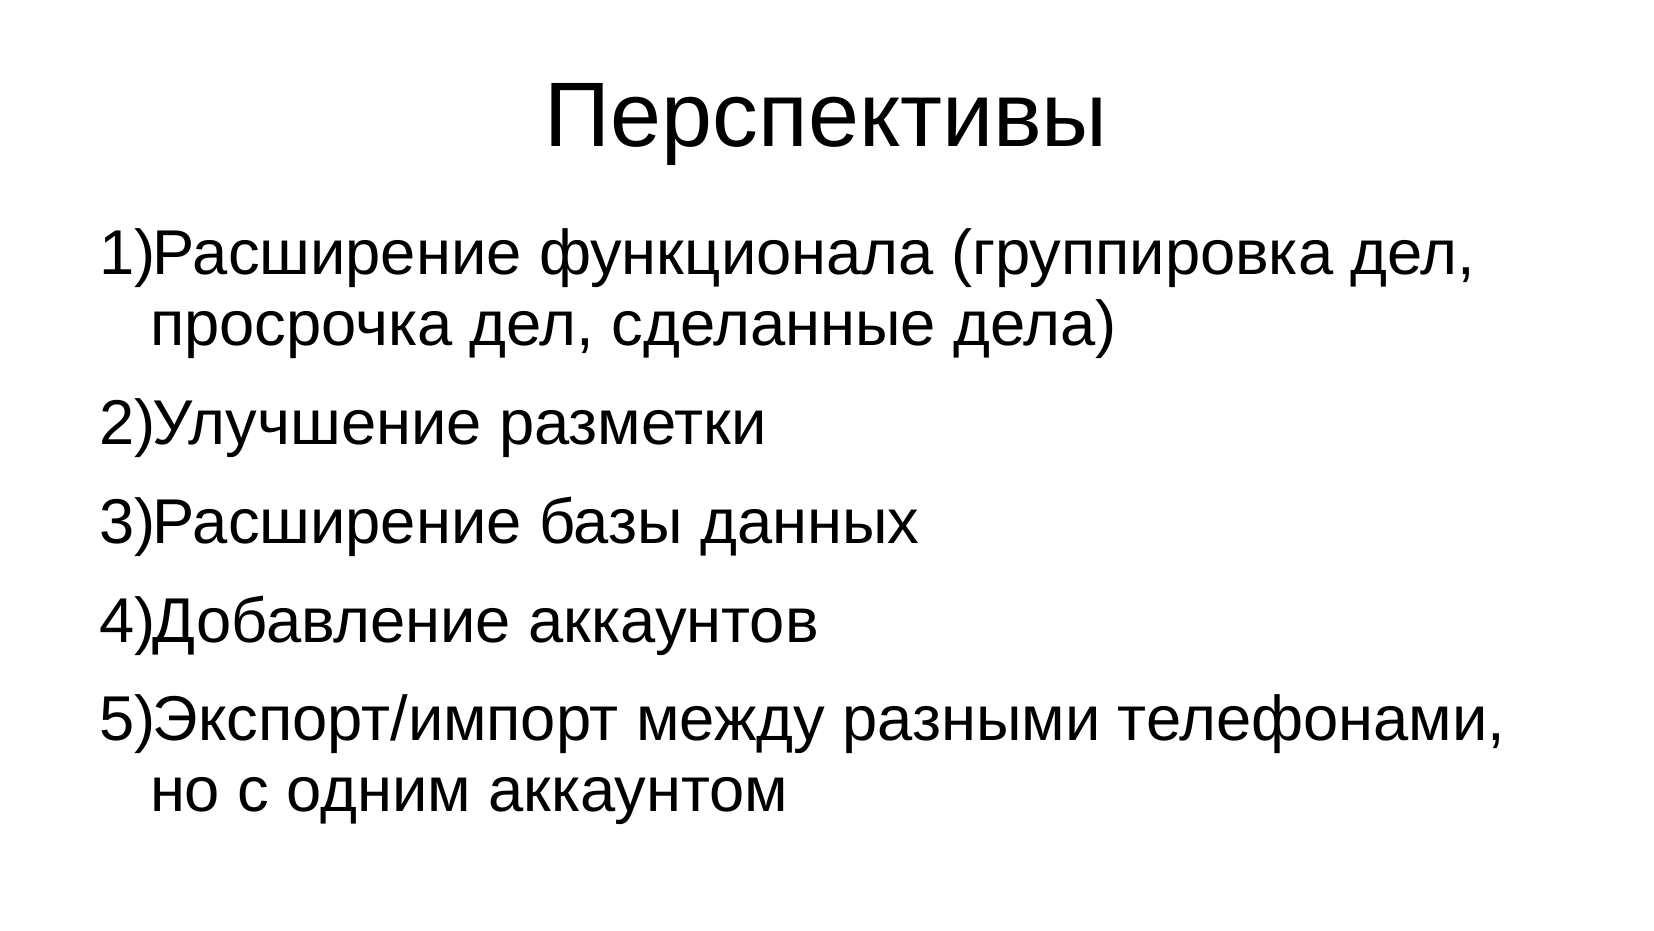

# Перспективы
Расширение функционала (группировка дел, просрочка дел, сделанные дела)
Улучшение разметки
Расширение базы данных
Добавление аккаунтов
Экспорт/импорт между разными телефонами, но с одним аккаунтом